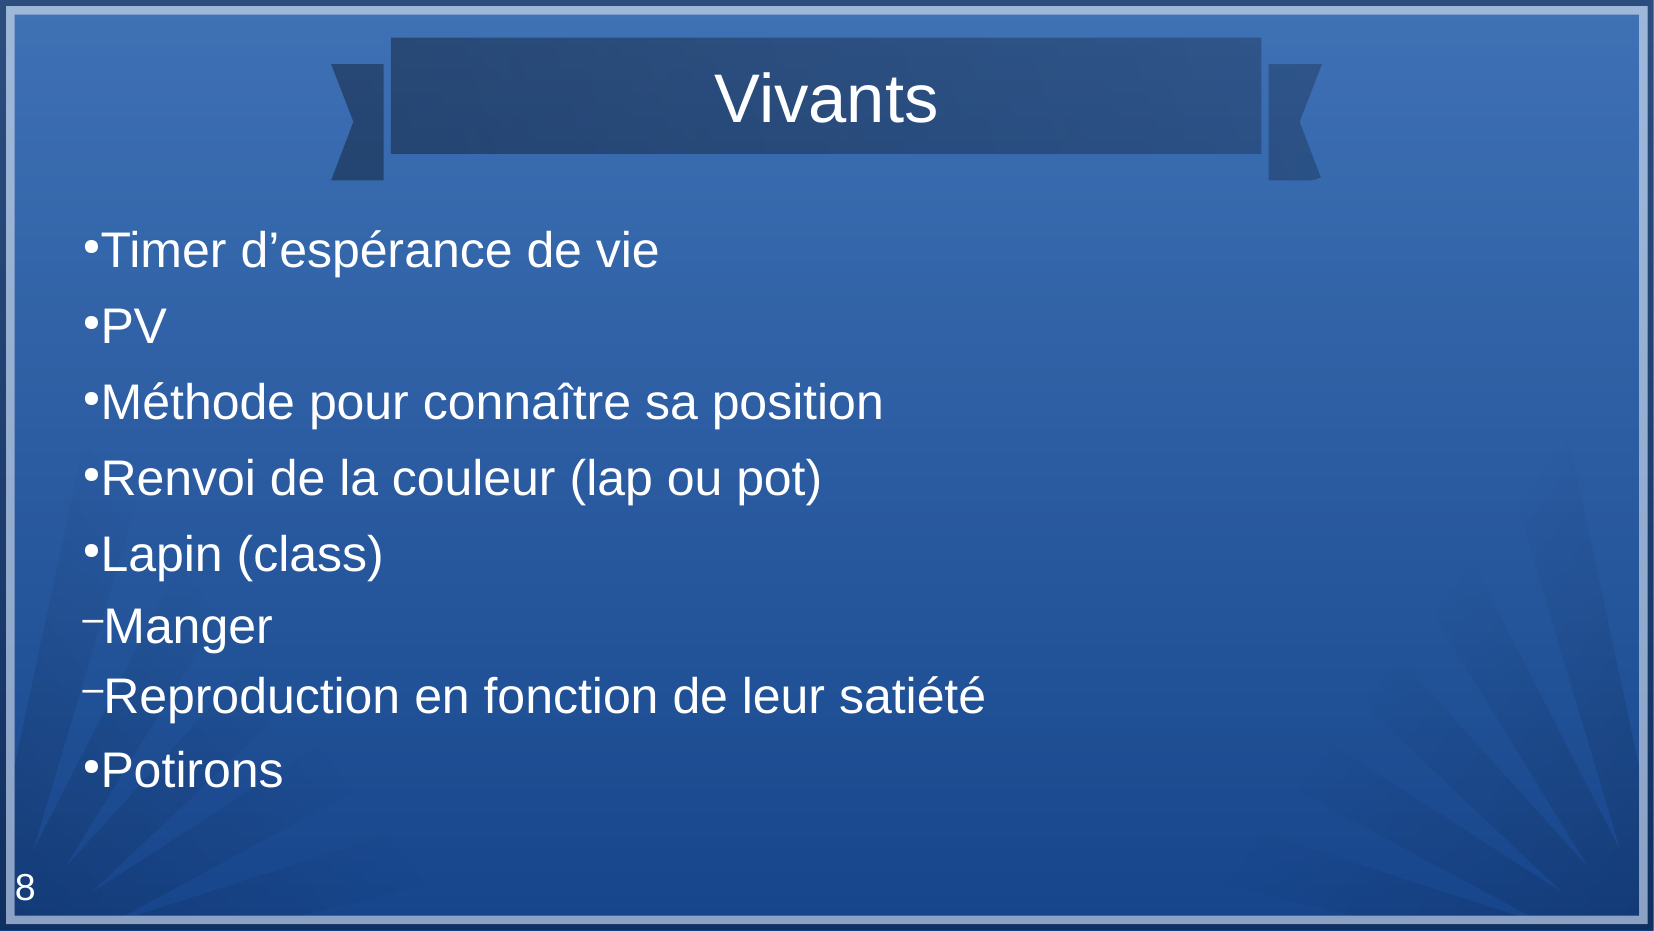

# Vivants
Timer d’espérance de vie
PV
Méthode pour connaître sa position
Renvoi de la couleur (lap ou pot)
Lapin (class)
Manger
Reproduction en fonction de leur satiété
Potirons